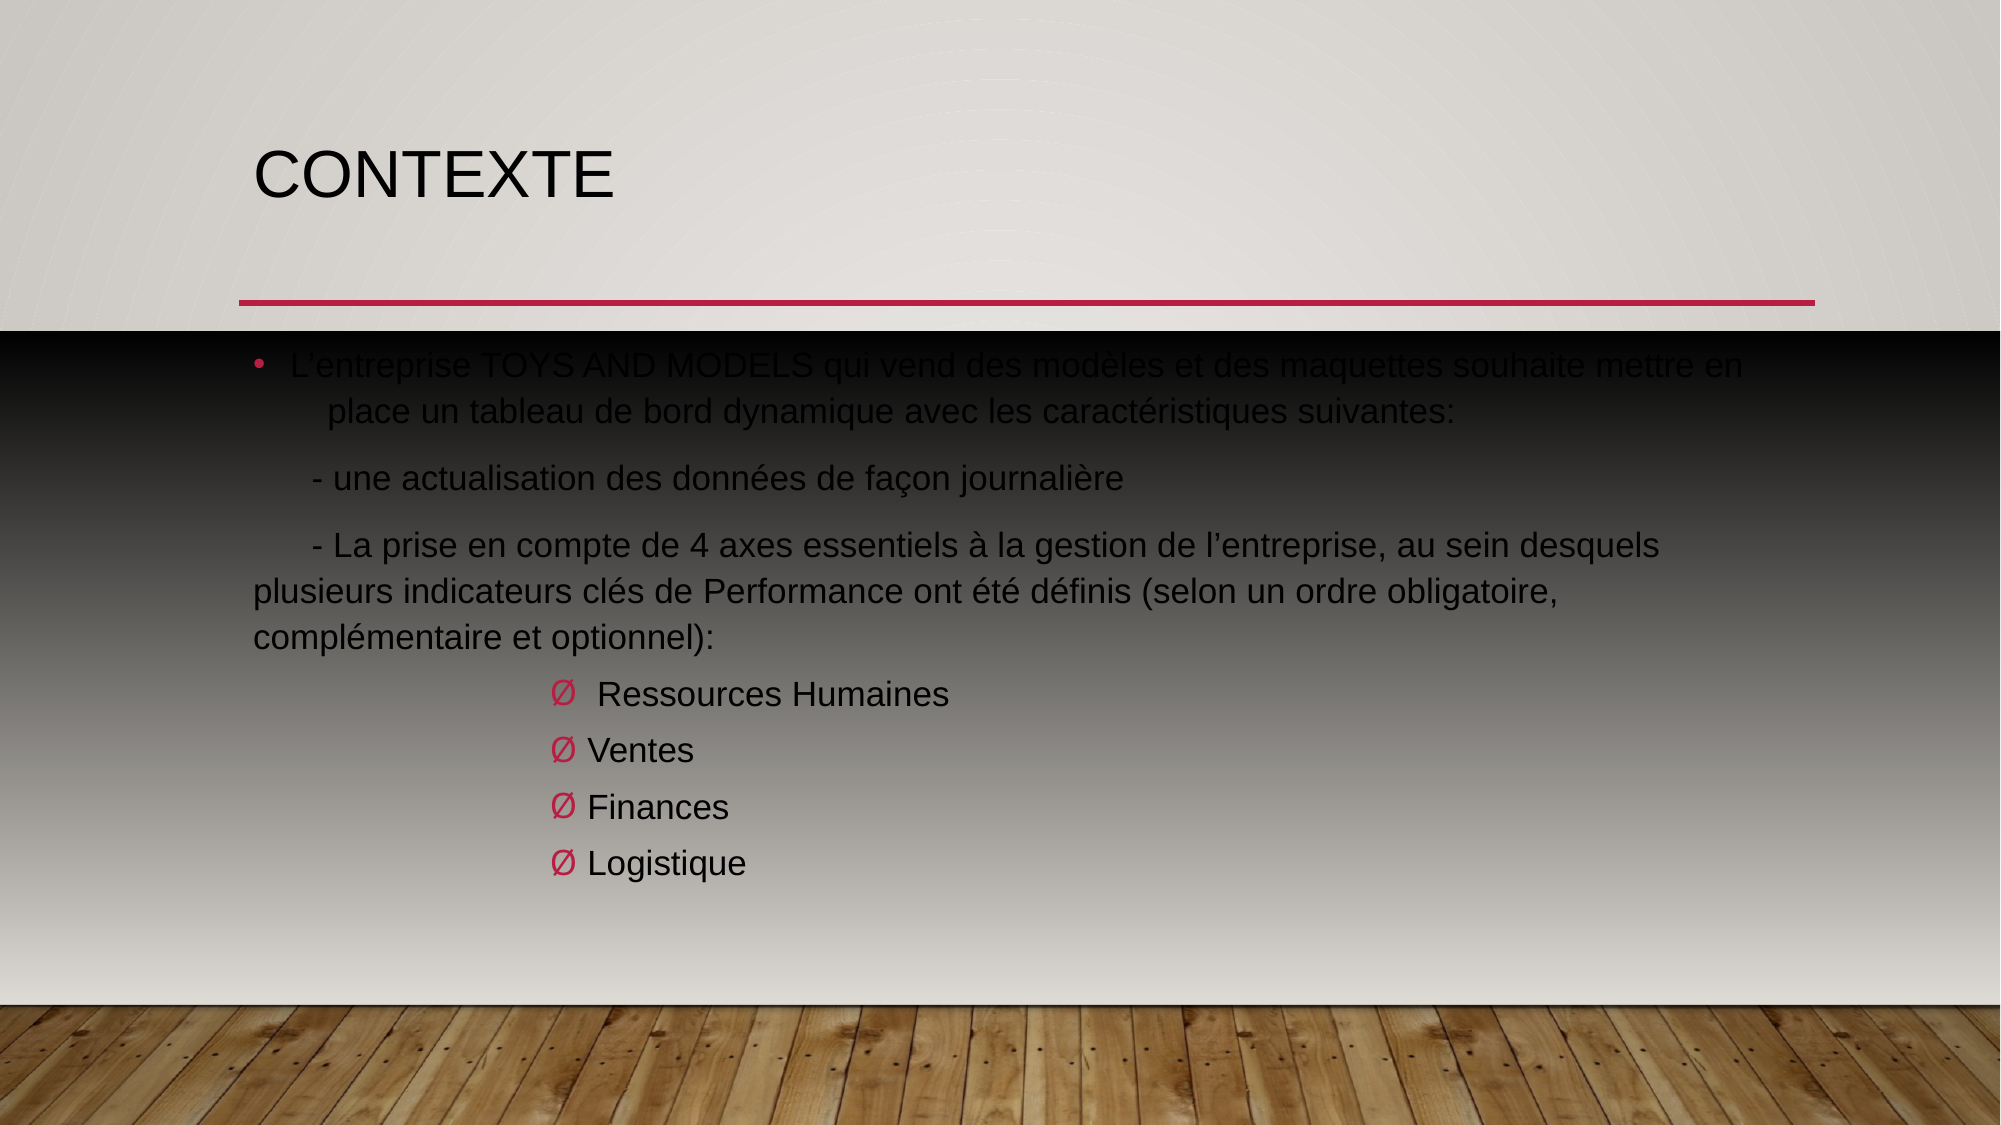

# CONTEXTE
L’entreprise TOYS AND MODELS qui vend des modèles et des maquettes souhaite mettre en place un tableau de bord dynamique avec les caractéristiques suivantes:
 - une actualisation des données de façon journalière
 - La prise en compte de 4 axes essentiels à la gestion de l’entreprise, au sein desquels plusieurs indicateurs clés de Performance ont été définis (selon un ordre obligatoire, complémentaire et optionnel):
 Ressources Humaines
Ventes
Finances
Logistique